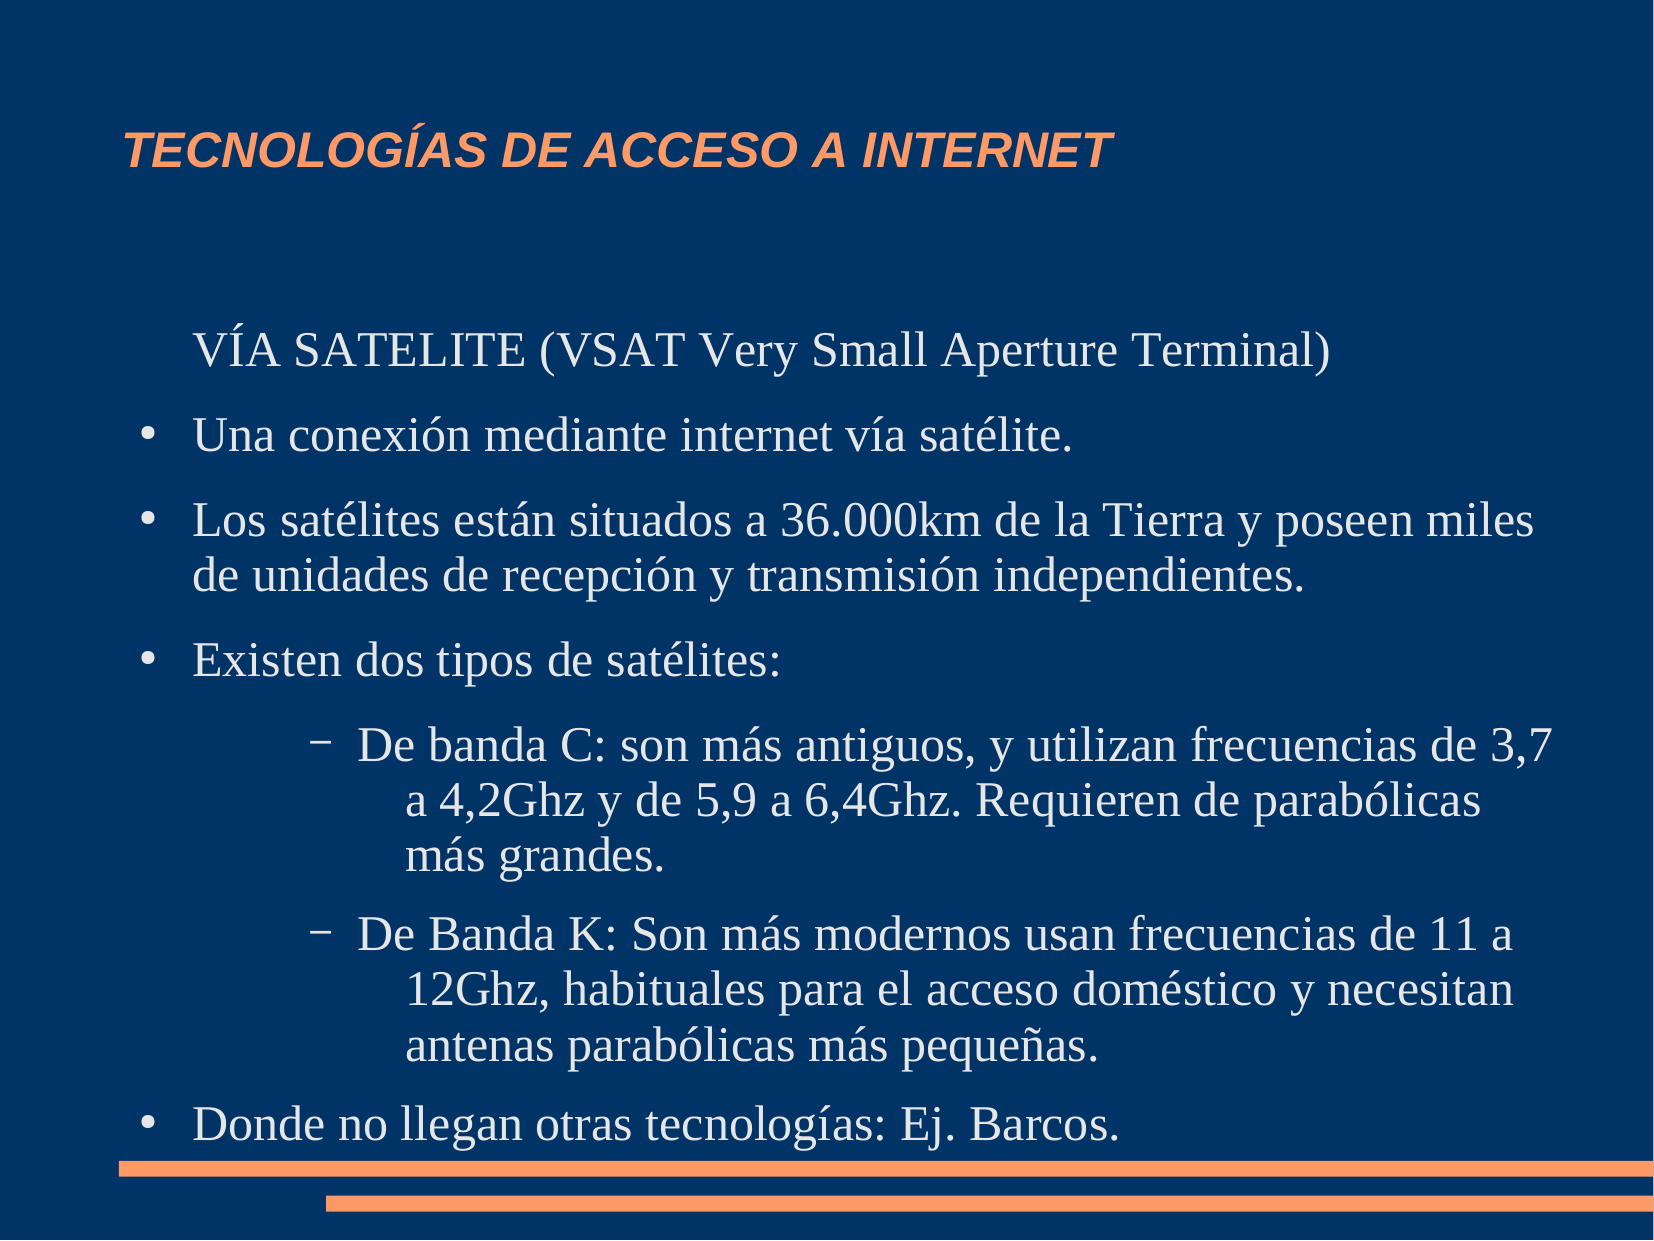

# TECNOLOGÍAS DE ACCESO A INTERNET
VÍA SATELITE (VSAT Very Small Aperture Terminal)
Una conexión mediante internet vía satélite.
Los satélites están situados a 36.000km de la Tierra y poseen miles de unidades de recepción y transmisión independientes.
Existen dos tipos de satélites:
De banda C: son más antiguos, y utilizan frecuencias de 3,7 a 4,2Ghz y de 5,9 a 6,4Ghz. Requieren de parabólicas más grandes.
De Banda K: Son más modernos usan frecuencias de 11 a 12Ghz, habituales para el acceso doméstico y necesitan antenas parabólicas más pequeñas.
Donde no llegan otras tecnologías: Ej. Barcos.